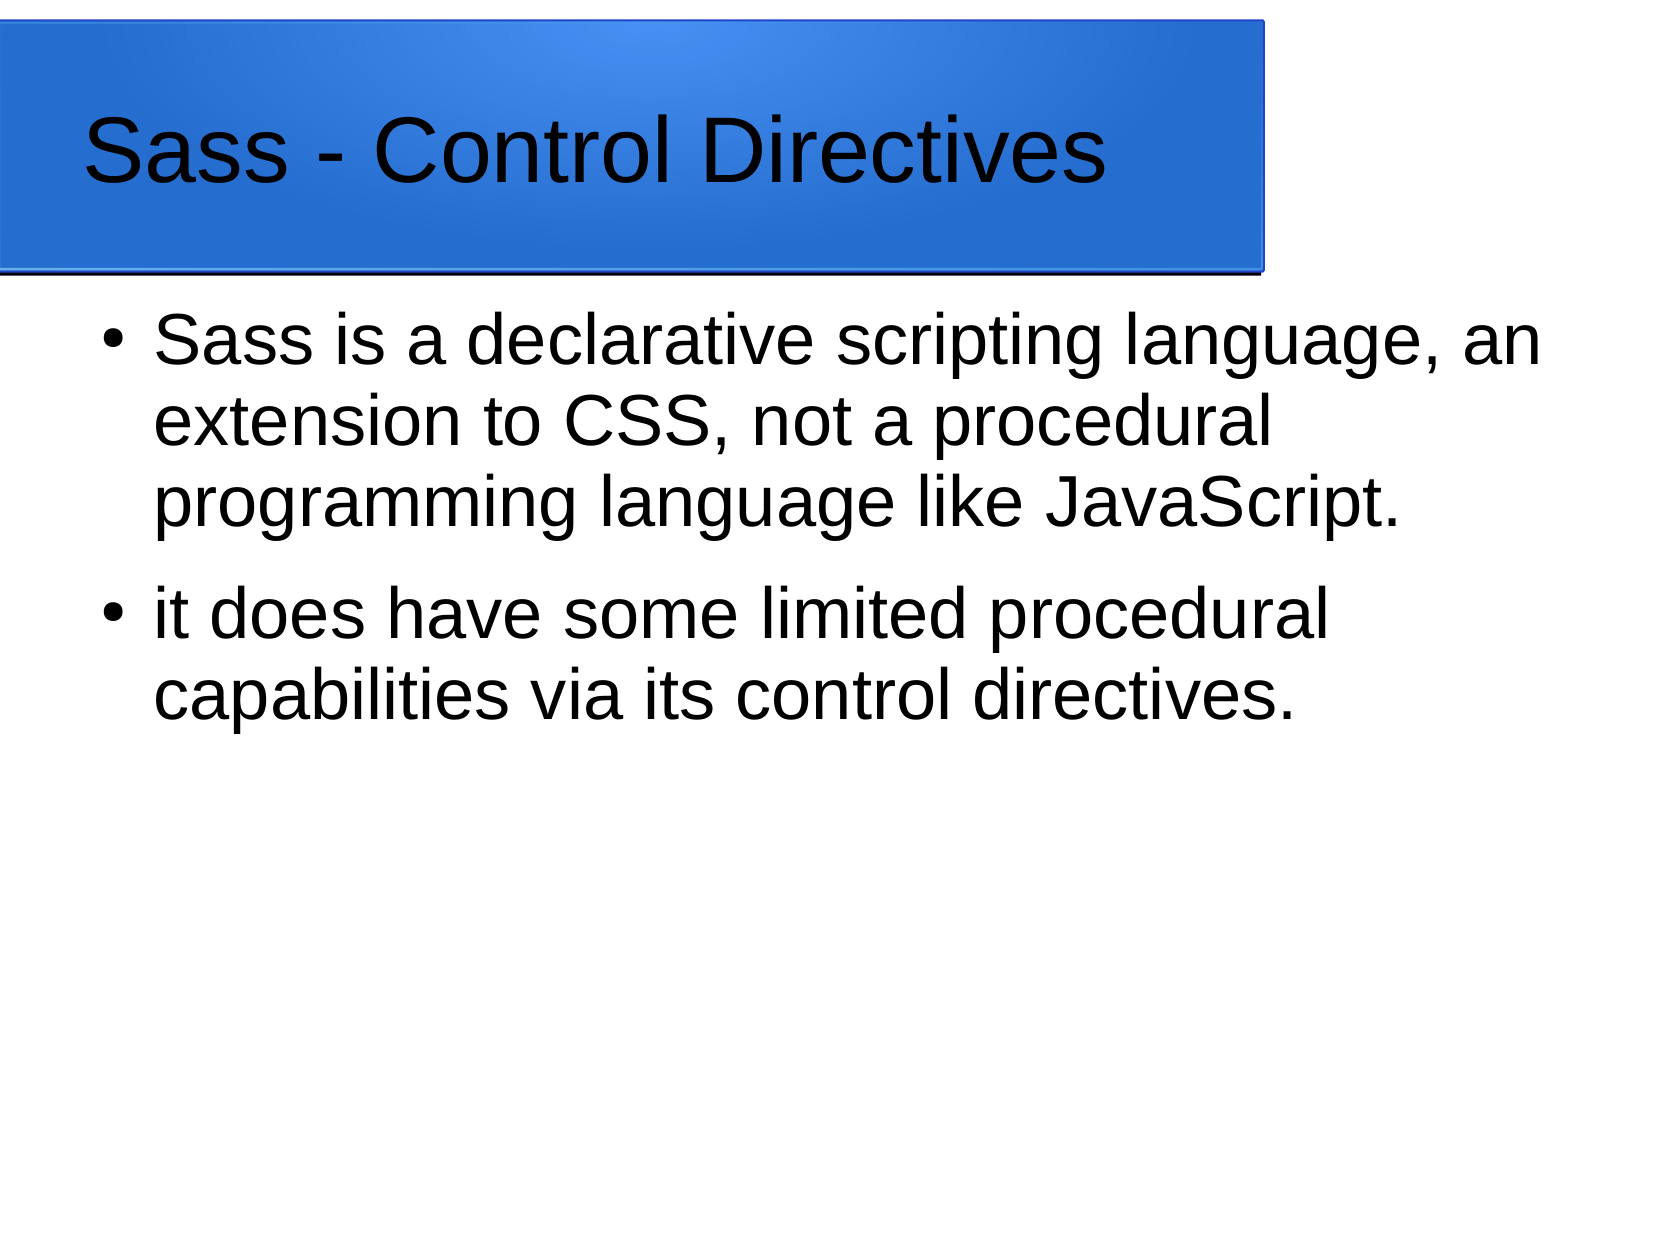

# Sass - Control Directives
Sass is a declarative scripting language, an extension to CSS, not a procedural programming language like JavaScript.
it does have some limited procedural capabilities via its control directives.